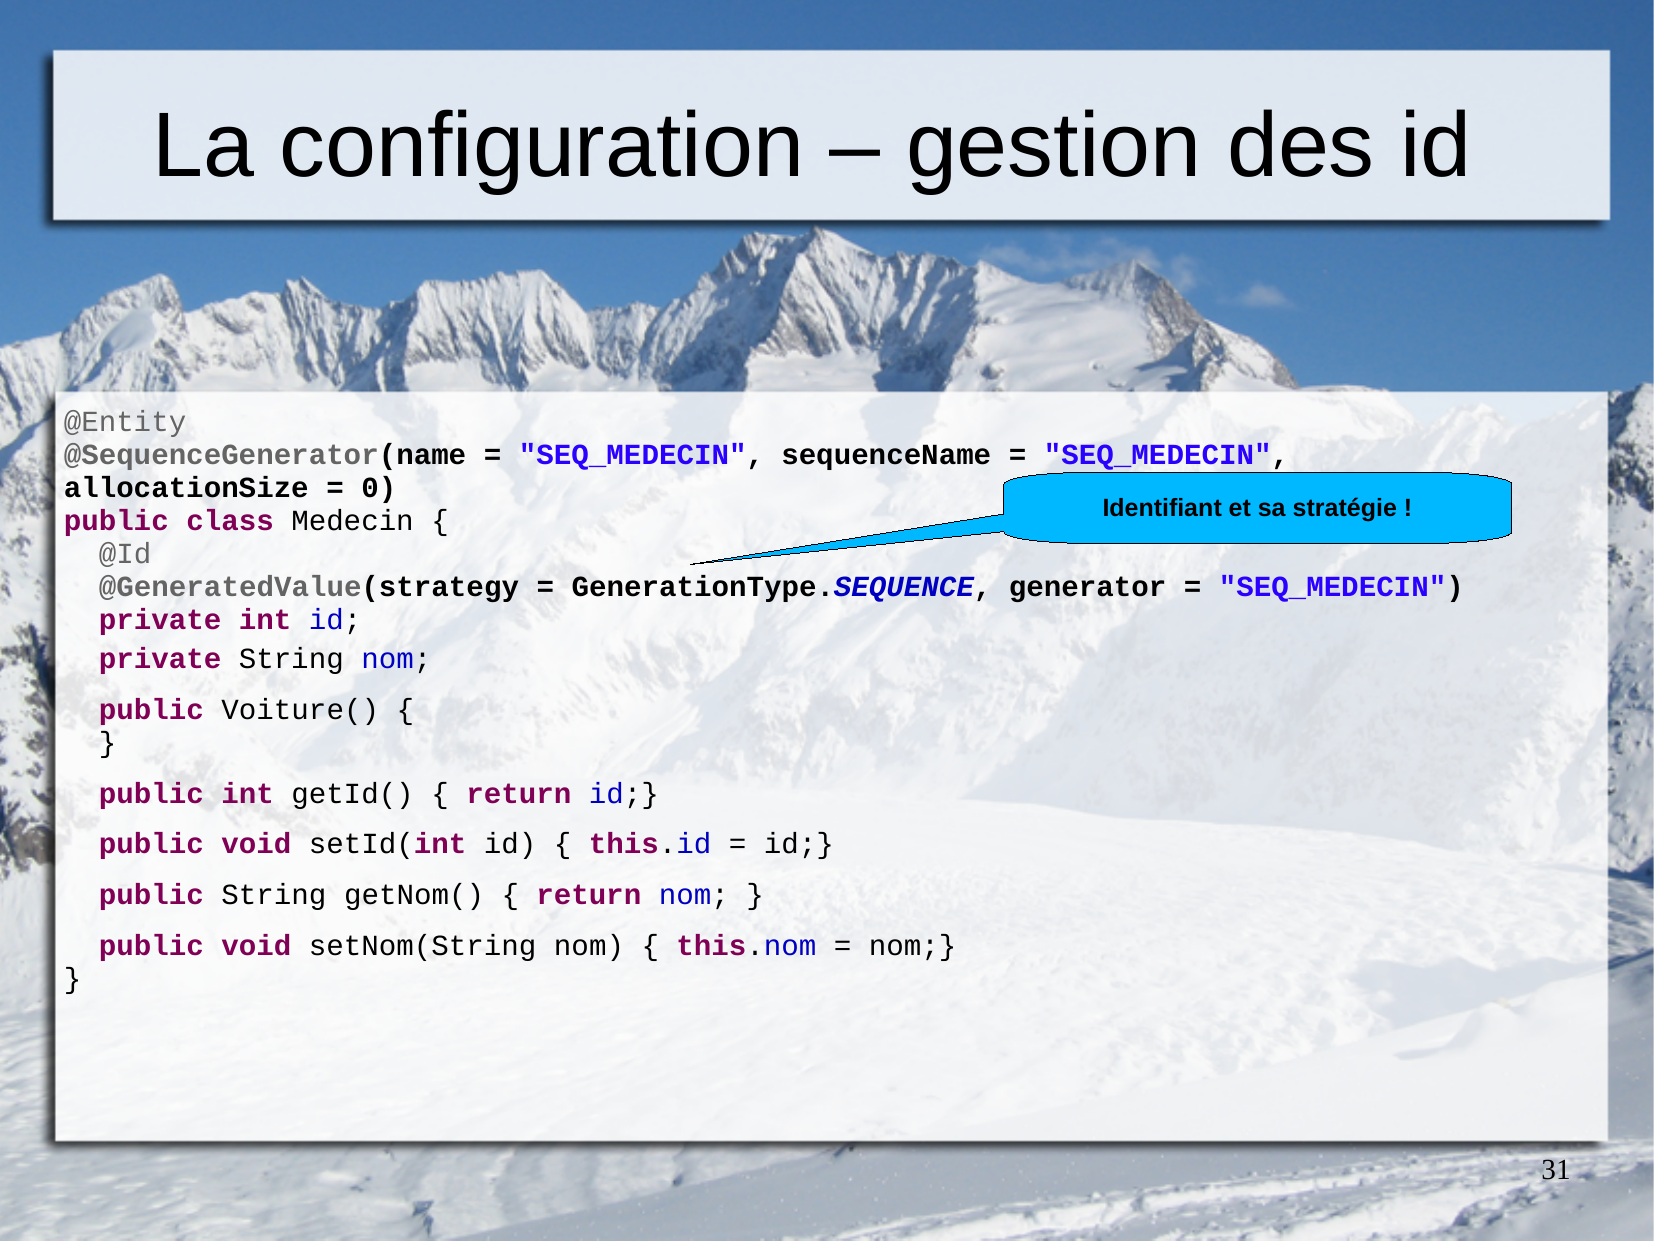

# La configuration – gestion des id
@Entity
@SequenceGenerator(name = "SEQ_MEDECIN", sequenceName = "SEQ_MEDECIN", allocationSize = 0)
public class Medecin {
 @Id
 @GeneratedValue(strategy = GenerationType.SEQUENCE, generator = "SEQ_MEDECIN")
 private int id;
 private String nom;
 public Voiture() {
 }
 public int getId() { return id;}
 public void setId(int id) { this.id = id;}
 public String getNom() { return nom; }
 public void setNom(String nom) { this.nom = nom;}
}
Identifiant et sa stratégie !
31